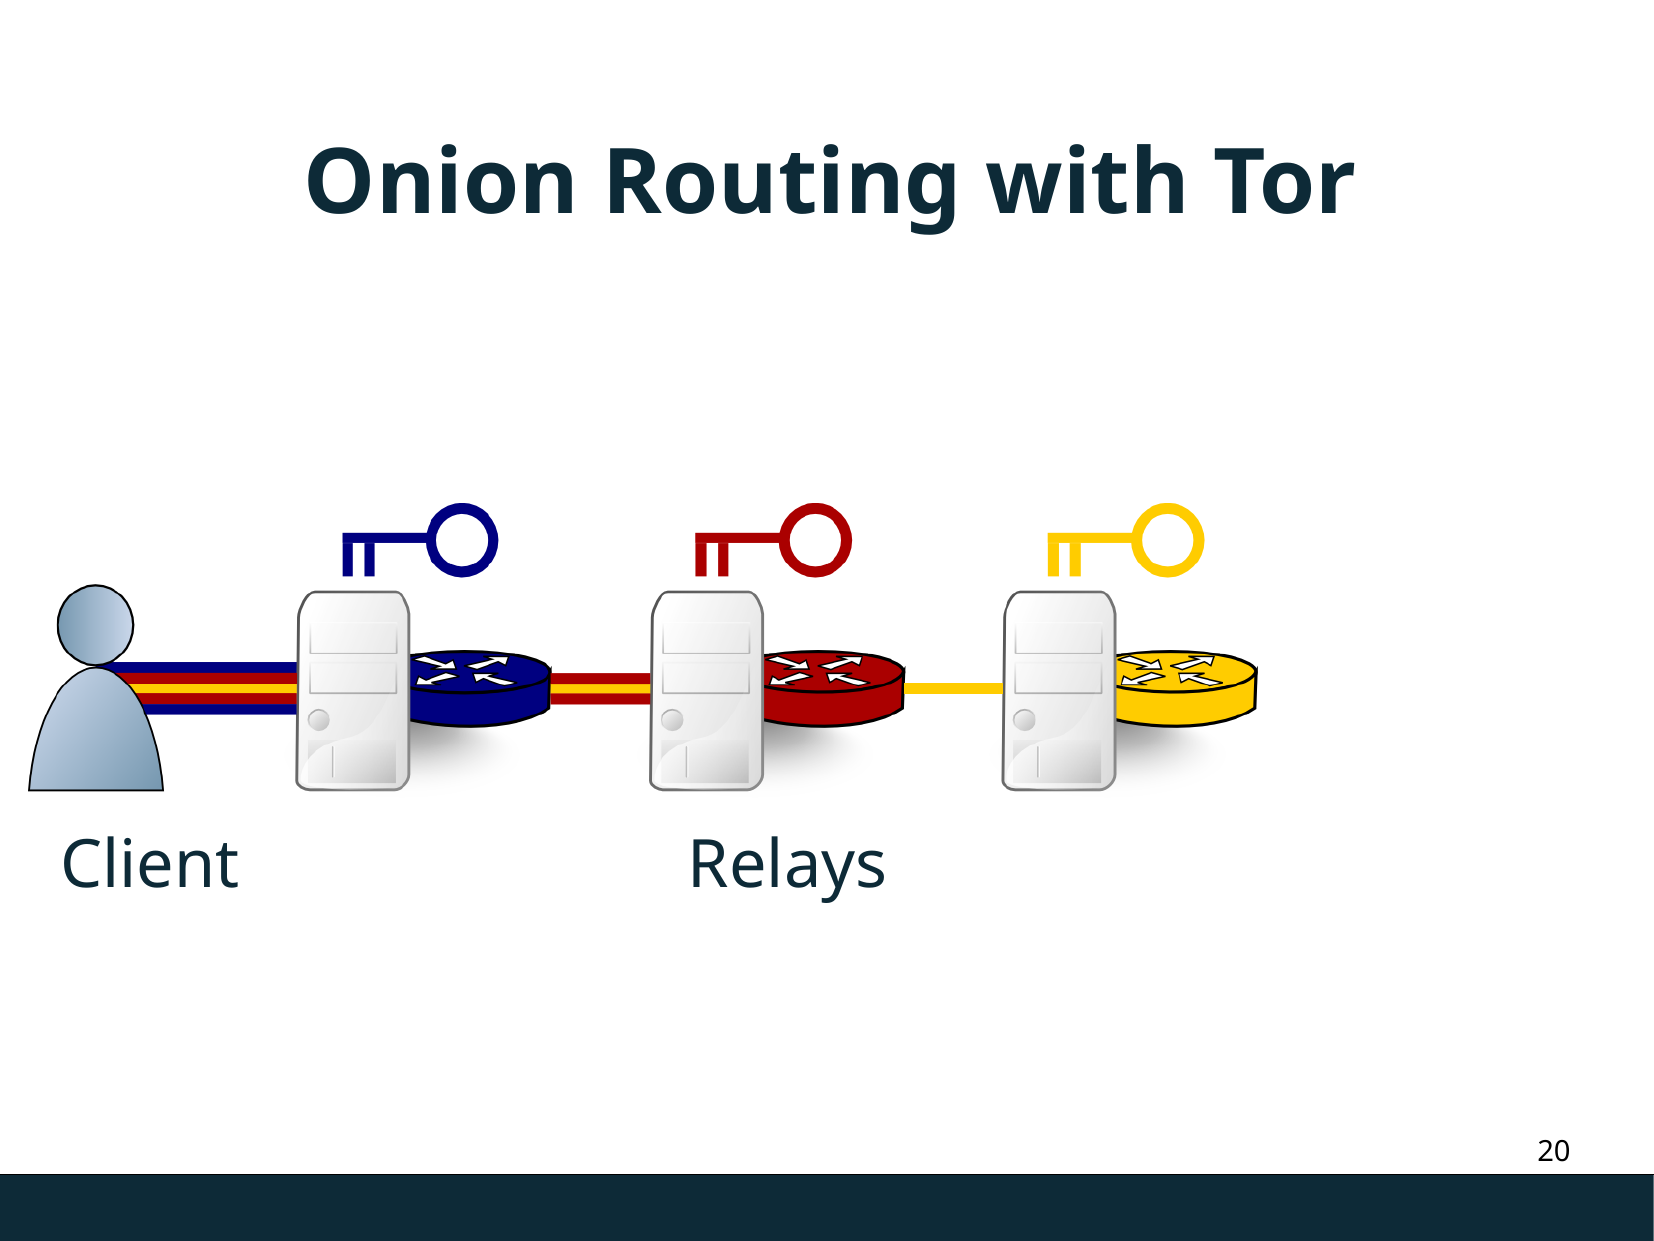

# Onion Routing with Tor
Client
Relays
20